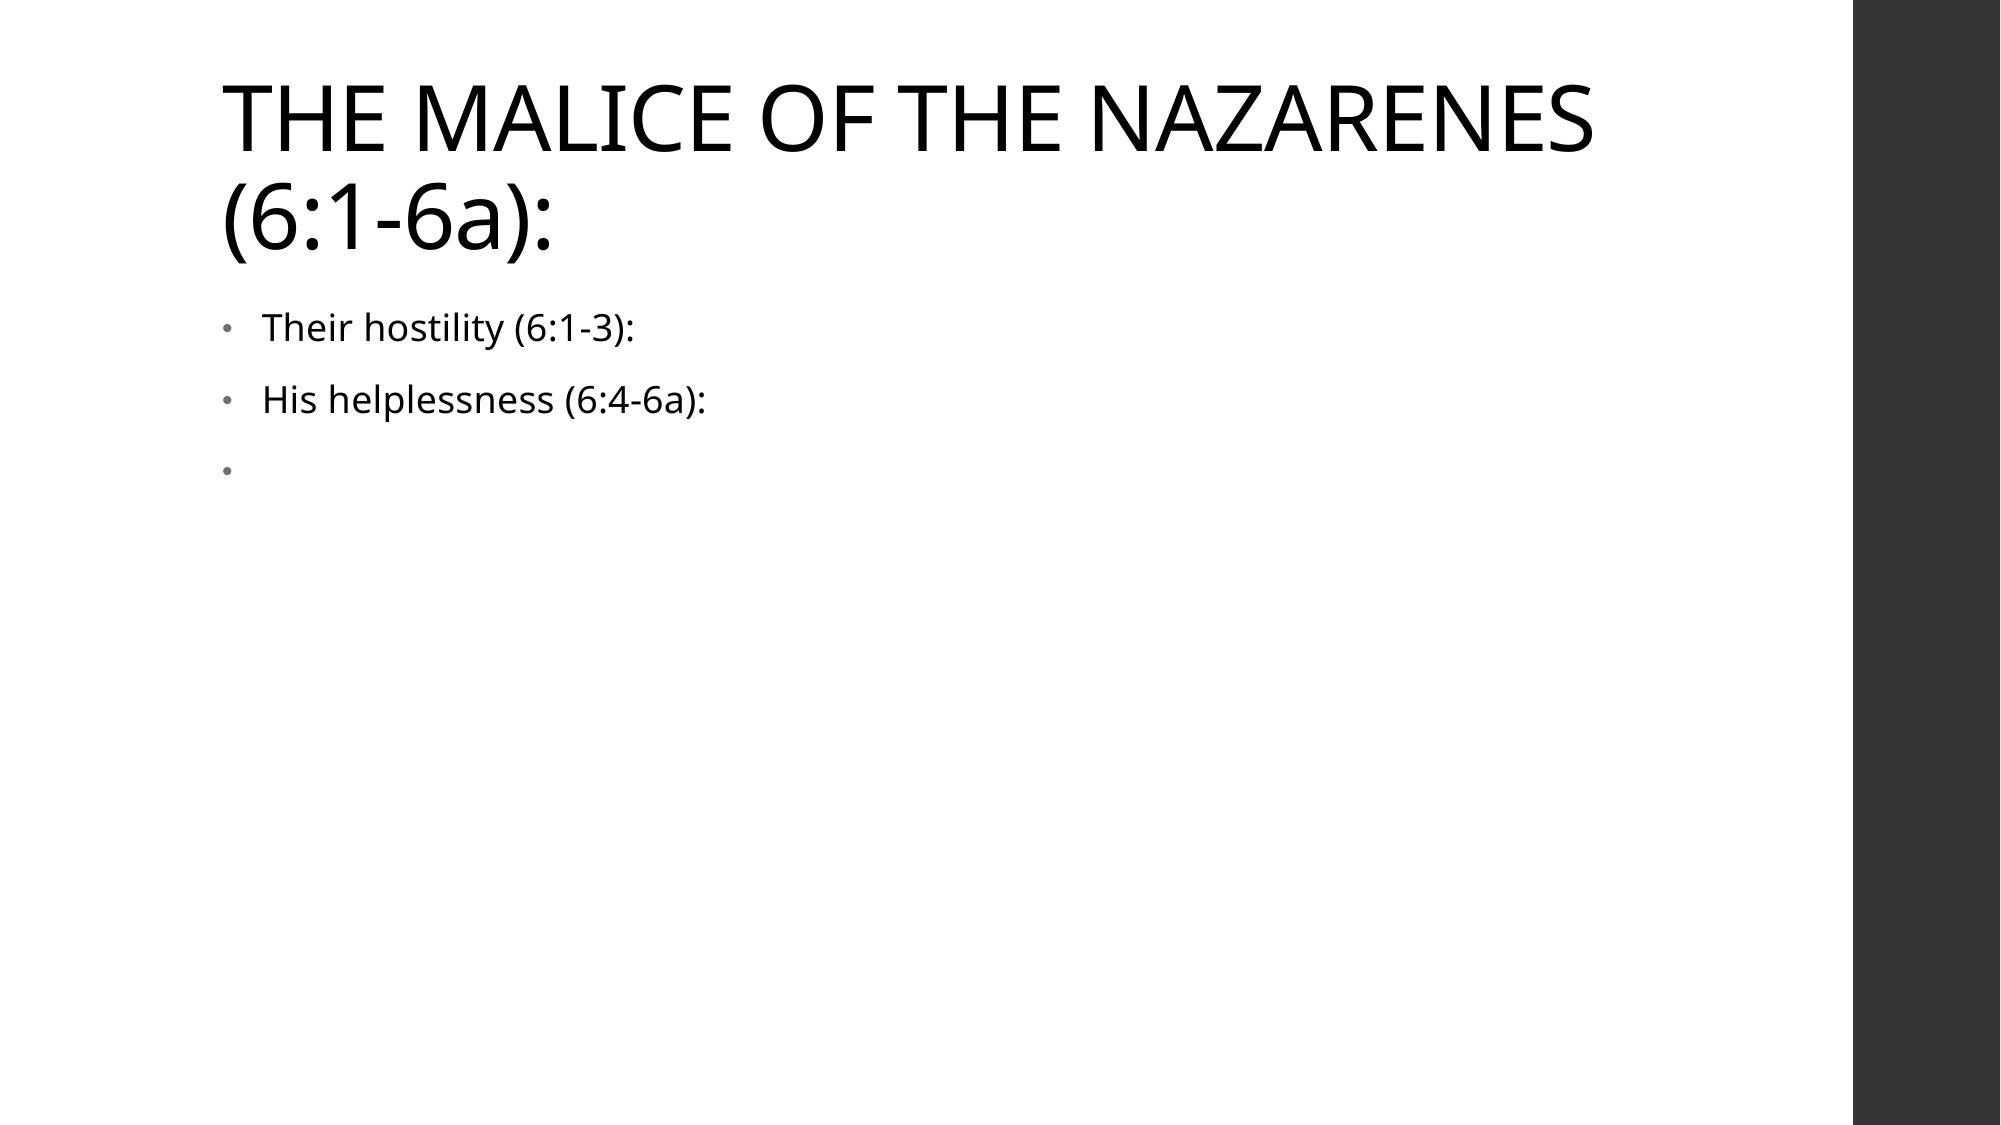

# THE MALICE OF THE NAZARENES (6:1-6a):
 Their hostility (6:1-3):
 His helplessness (6:4-6a):